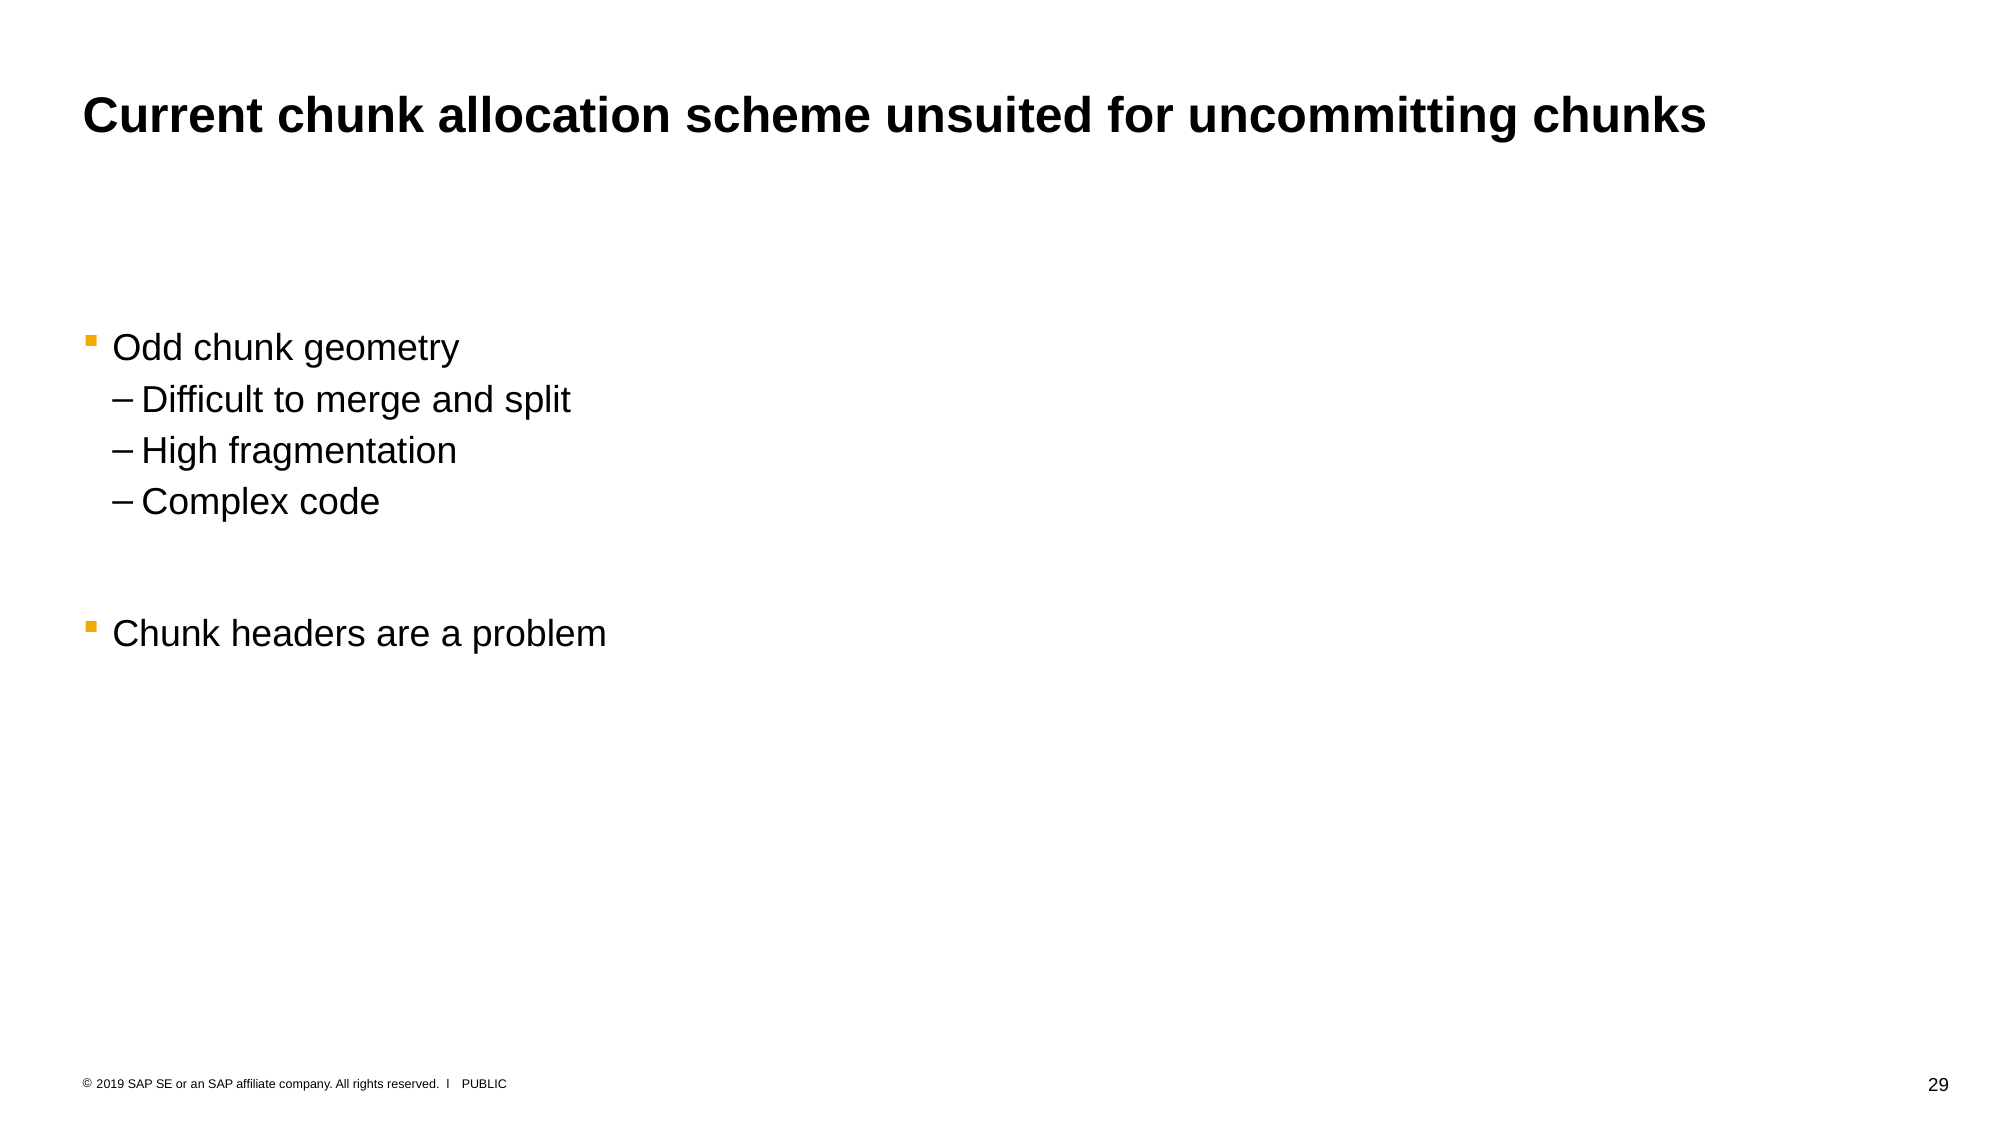

Current chunk allocation scheme unsuited for uncommitting chunks
# Odd chunk geometry
Difficult to merge and split
High fragmentation
Complex code
Chunk headers are a problem